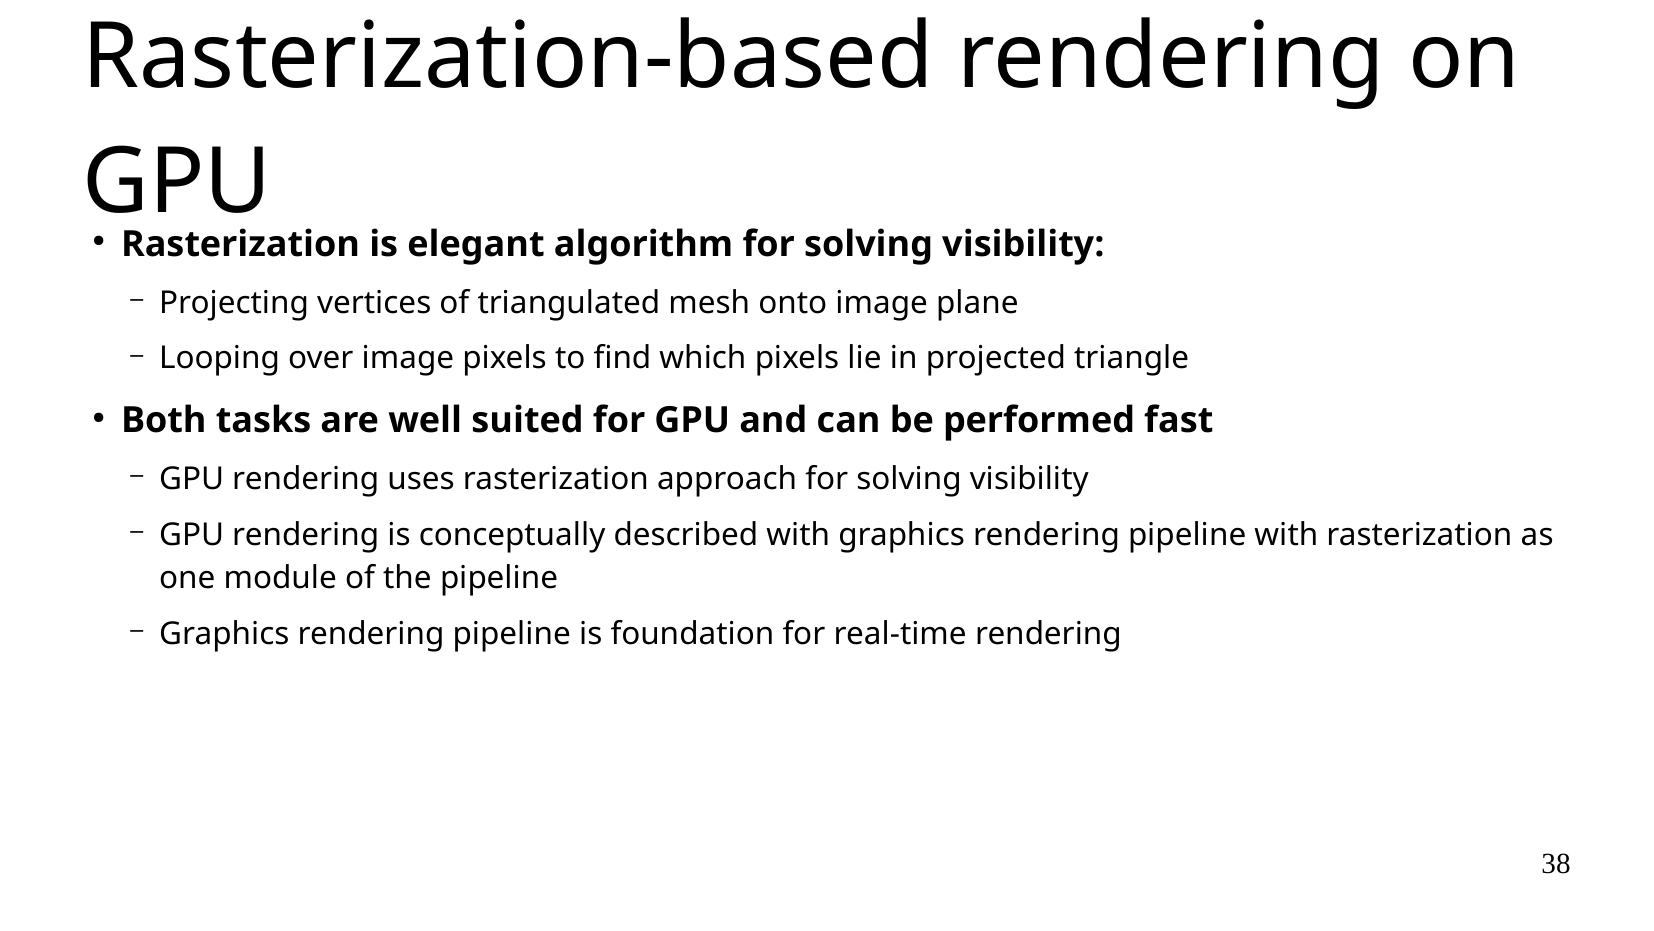

# Rasterization-based rendering on GPU
Rasterization is elegant algorithm for solving visibility:
Projecting vertices of triangulated mesh onto image plane
Looping over image pixels to find which pixels lie in projected triangle
Both tasks are well suited for GPU and can be performed fast
GPU rendering uses rasterization approach for solving visibility
GPU rendering is conceptually described with graphics rendering pipeline with rasterization as one module of the pipeline
Graphics rendering pipeline is foundation for real-time rendering
38